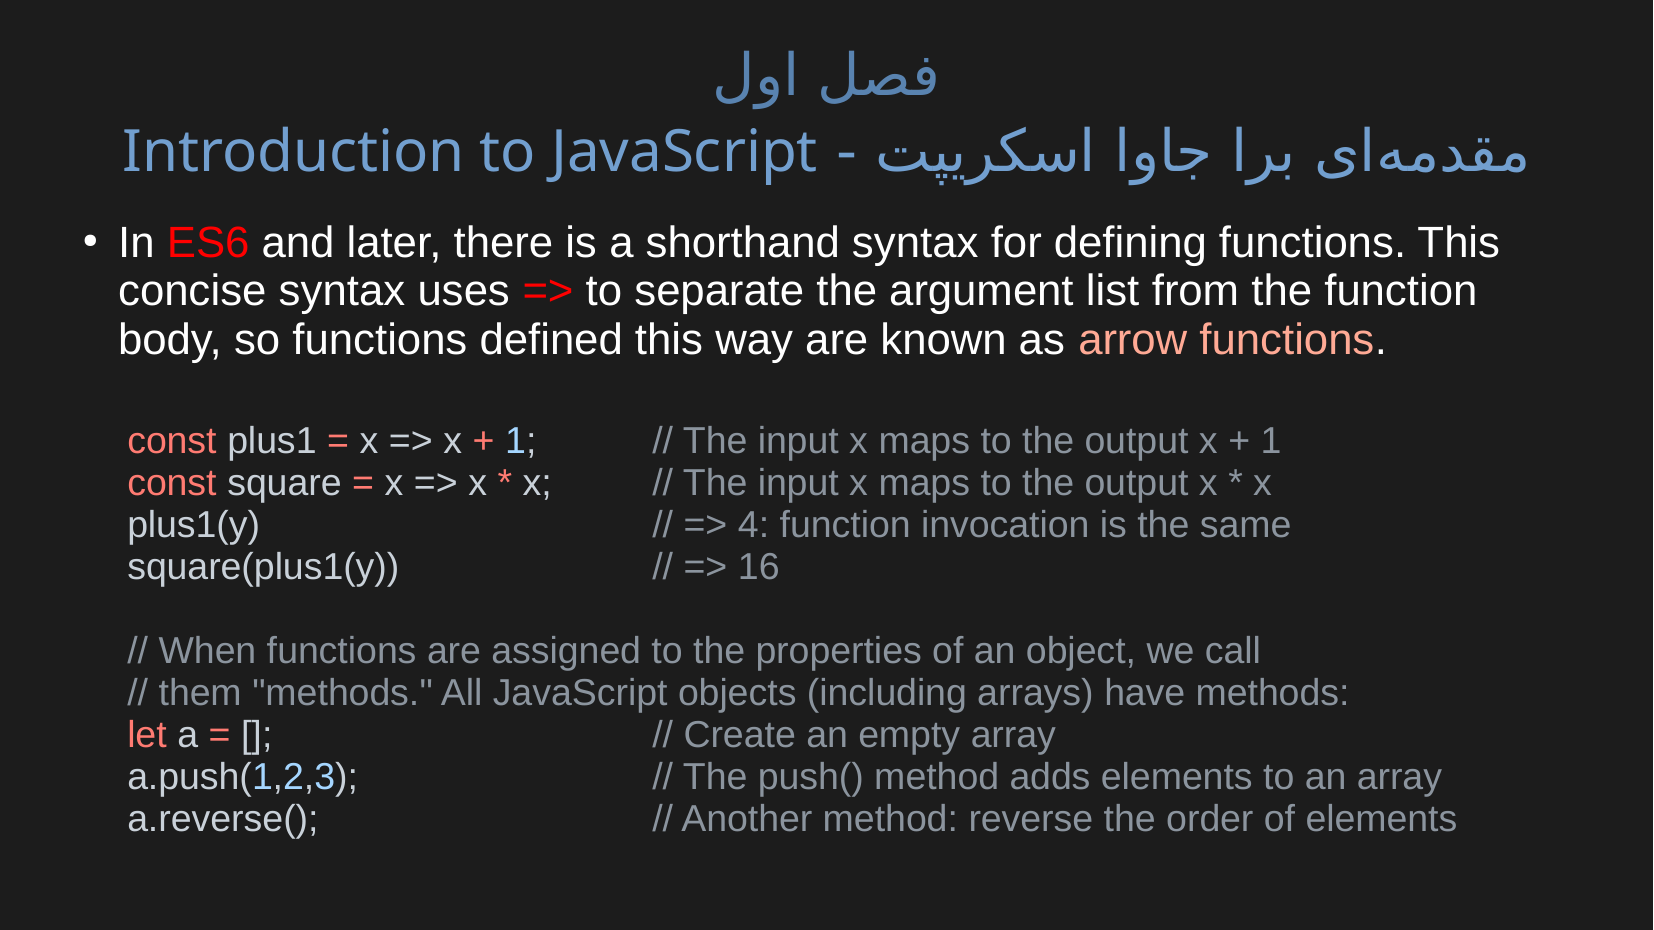

# فصل اول مقدمه‌ای برا جاوا اسکریپت - Introduction to JavaScript
In ES6 and later, there is a shorthand syntax for defining functions. This concise syntax uses => to separate the argument list from the function body, so functions defined this way are known as arrow functions.
const plus1 = x => x + 1;		// The input x maps to the output x + 1
const square = x => x * x;		// The input x maps to the output x * x
plus1(y)						// => 4: function invocation is the same
square(plus1(y))				// => 16
// When functions are assigned to the properties of an object, we call
// them "methods." All JavaScript objects (including arrays) have methods:
let a = [];						// Create an empty array
a.push(1,2,3);				// The push() method adds elements to an array
a.reverse();					// Another method: reverse the order of elements